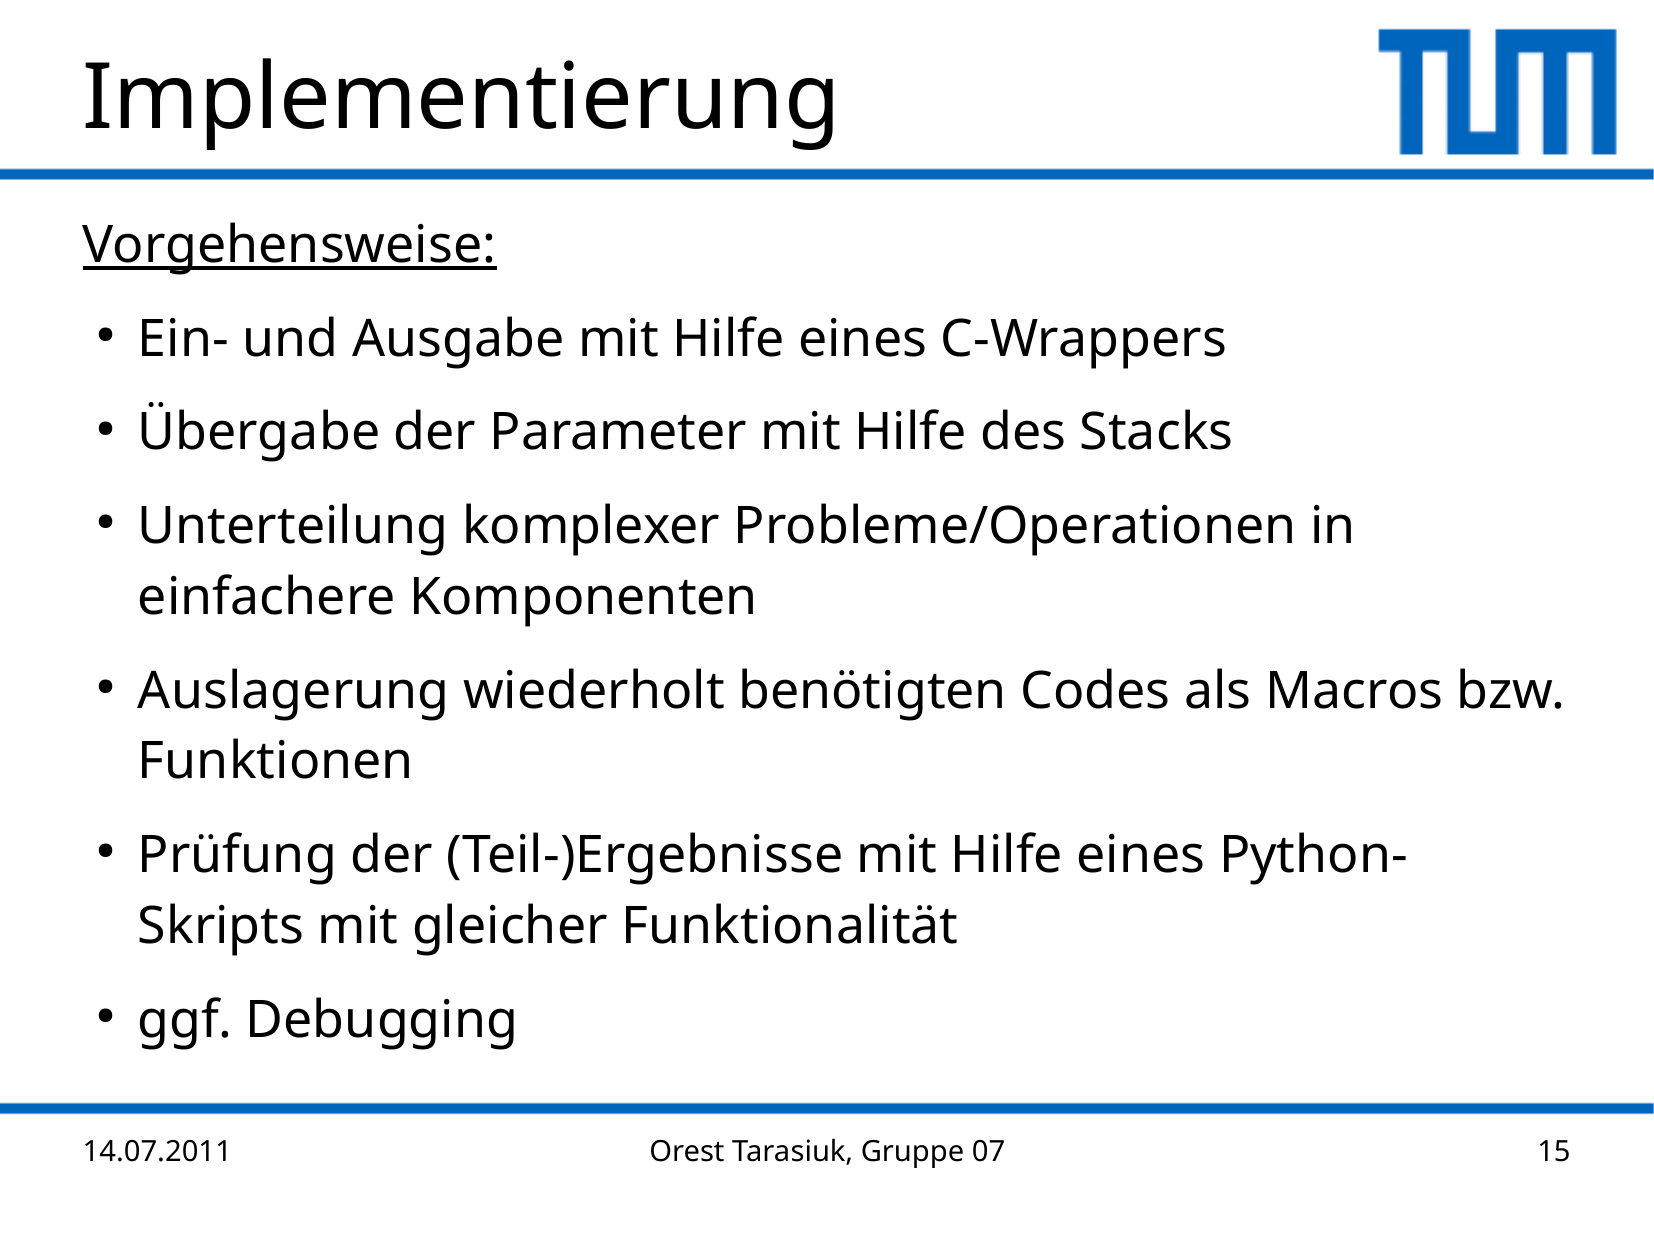

# Implementierung
Vorgehensweise:
Ein- und Ausgabe mit Hilfe eines C-Wrappers
Übergabe der Parameter mit Hilfe des Stacks
Unterteilung komplexer Probleme/Operationen in einfachere Komponenten
Auslagerung wiederholt benötigten Codes als Macros bzw. Funktionen
Prüfung der (Teil-)Ergebnisse mit Hilfe eines Python-Skripts mit gleicher Funktionalität
ggf. Debugging
14.07.2011
Orest Tarasiuk, Gruppe 07
15